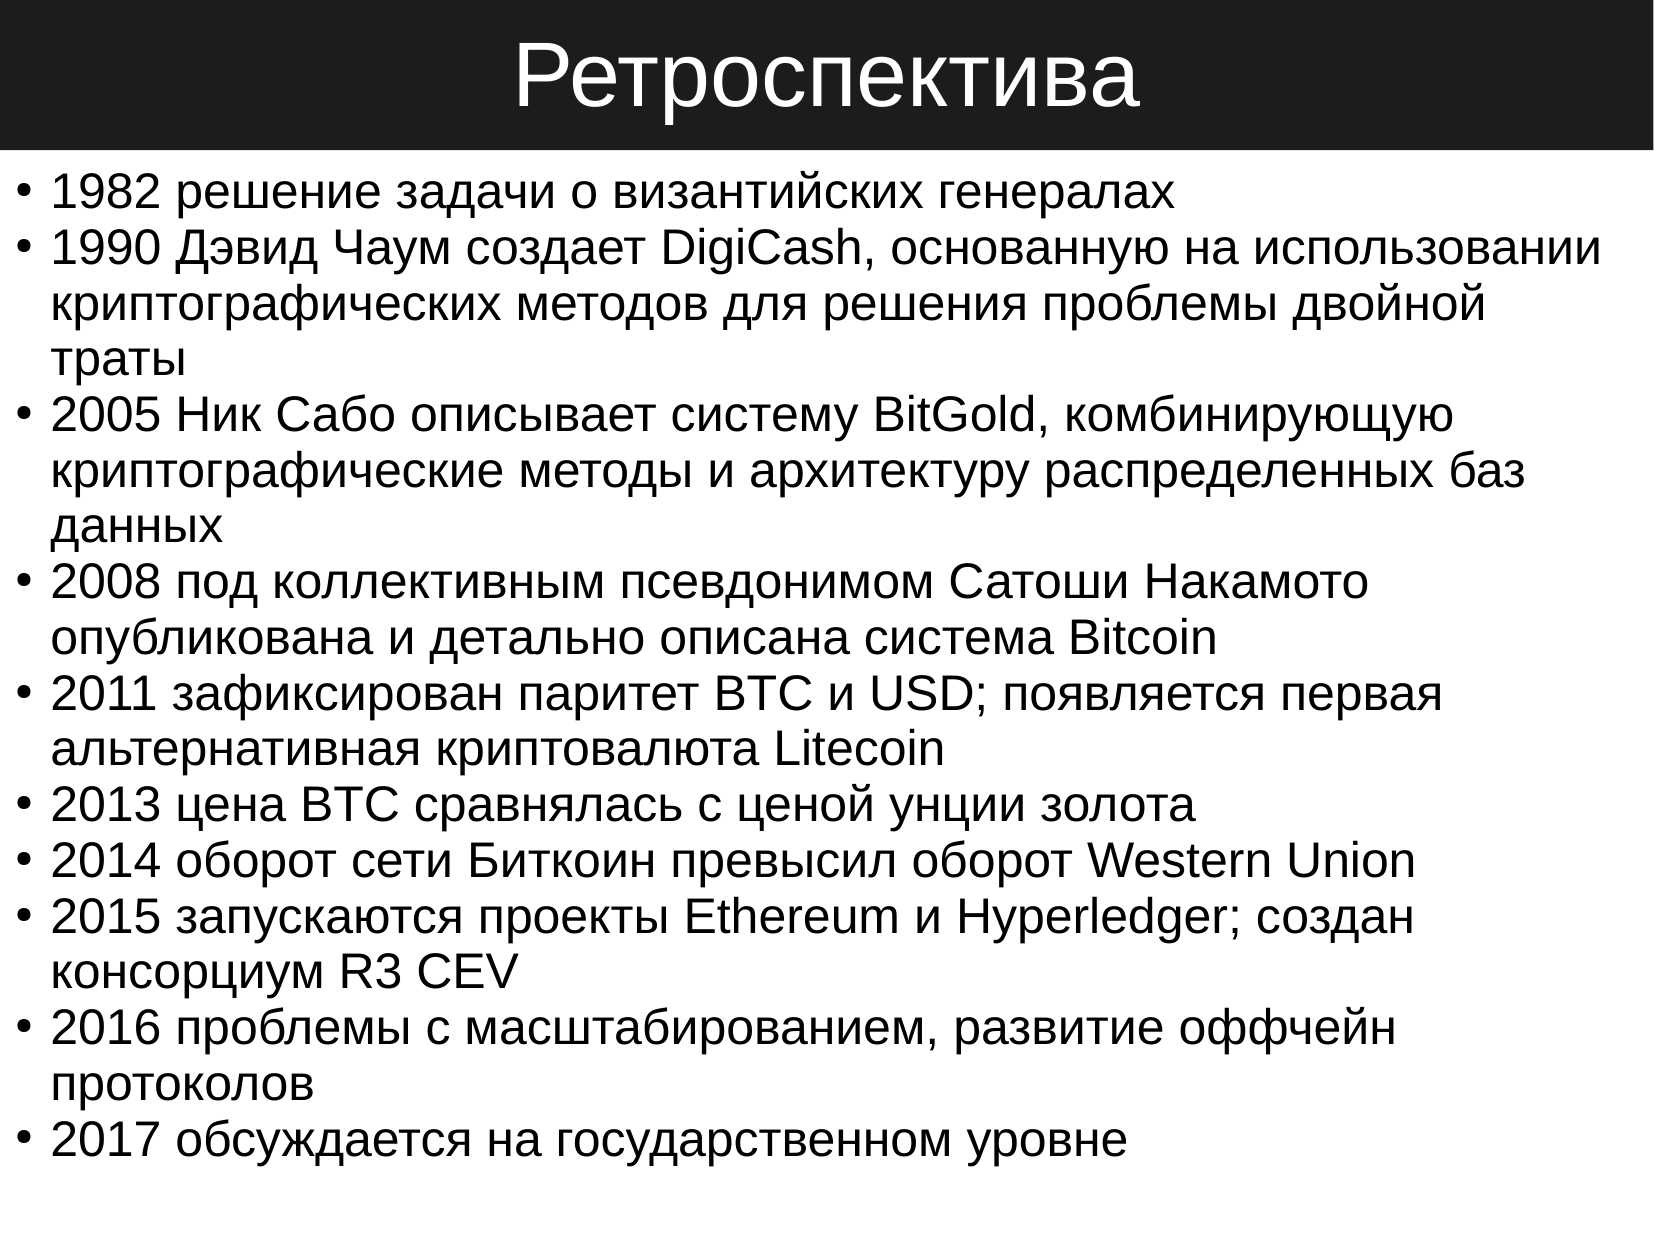

# Ретроспектива
1982 решение задачи о византийских генералах
1990 Дэвид Чаум создает DigiCash, основанную на использовании криптографических методов для решения проблемы двойной траты
2005 Ник Сабо описывает систему BitGold, комбинирующую криптографические методы и архитектуру распределенных баз данных
2008 под коллективным псевдонимом Сатоши Накамото опубликована и детально описана система Bitcoin
2011 зафиксирован паритет BTC и USD; появляется первая альтернативная криптовалюта Litecoin
2013 цена BTC сравнялась с ценой унции золота
2014 оборот сети Биткоин превысил оборот Western Union
2015 запускаются проекты Ethereum и Hyperledger; создан консорциум R3 CEV
2016 проблемы с масштабированием, развитие оффчейн протоколов
2017 обсуждается на государственном уровне